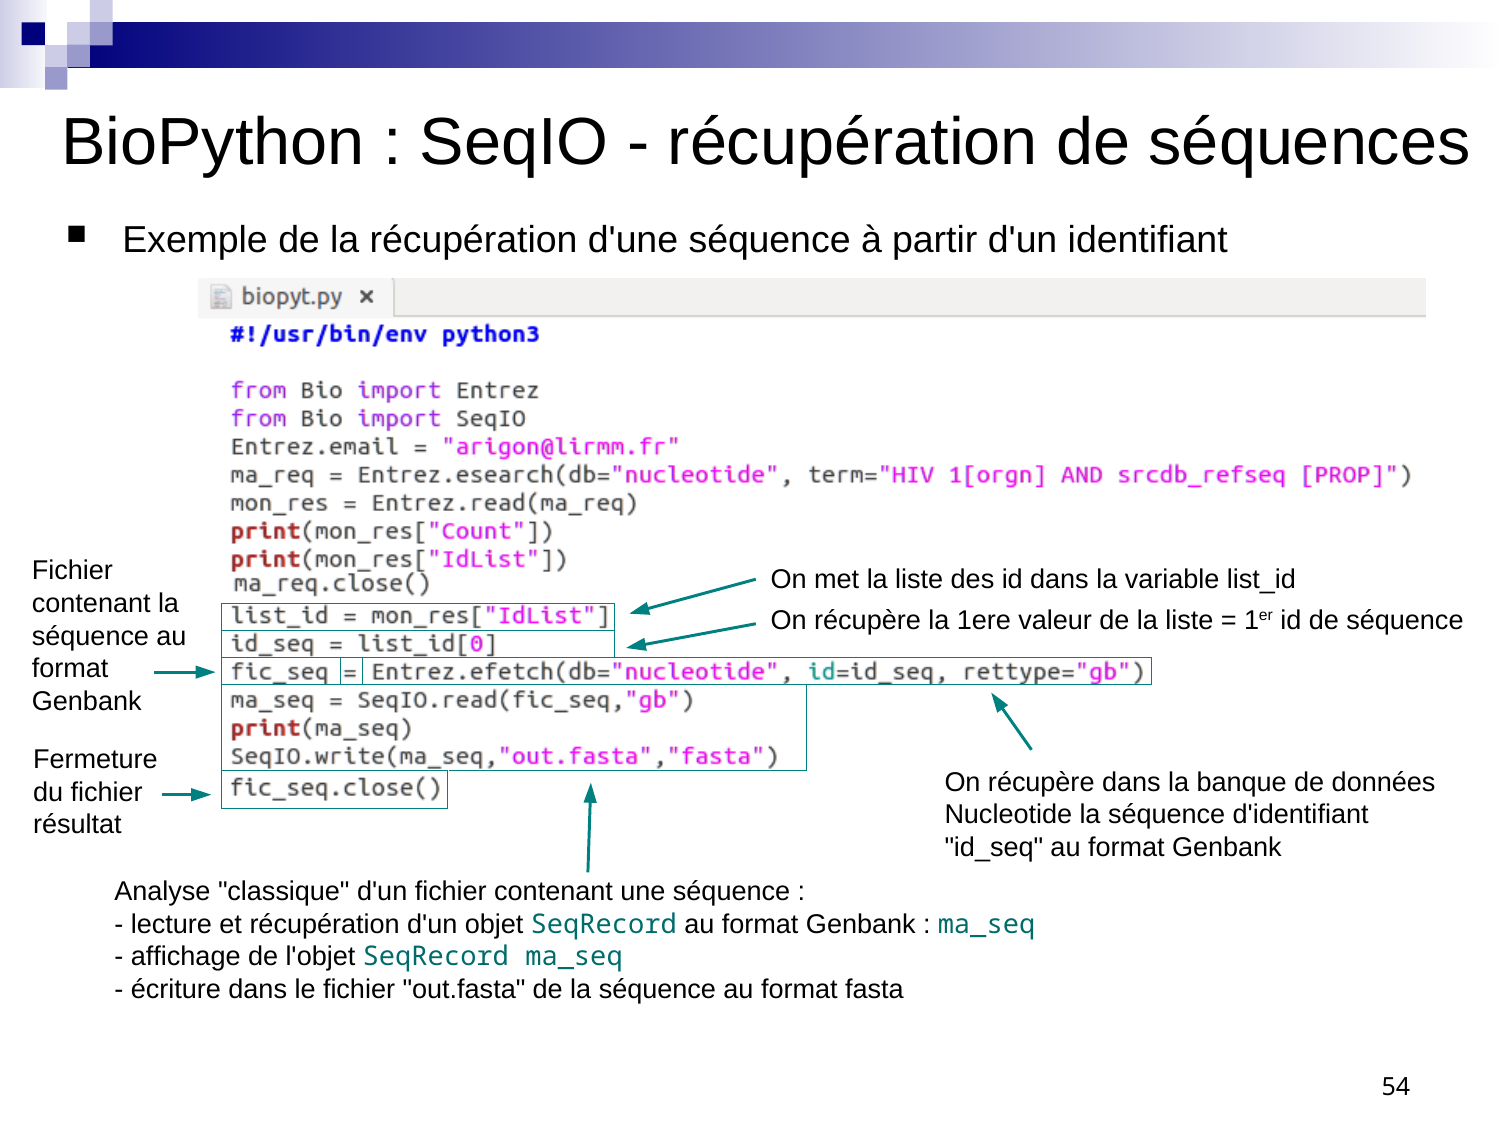

# BioPython : SeqIO - récupération de séquences
Exemple de la récupération d'une séquence à partir d'un identifiant
Fichier contenant la séquence au format Genbank
On met la liste des id dans la variable list_id
On récupère la 1ere valeur de la liste = 1er id de séquence
On récupère dans la banque de données Nucleotide la séquence d'identifiant "id_seq" au format Genbank
Analyse "classique" d'un fichier contenant une séquence :
- lecture et récupération d'un objet SeqRecord au format Genbank : ma_seq
- affichage de l'objet SeqRecord ma_seq
- écriture dans le fichier "out.fasta" de la séquence au format fasta
Fermeture du fichier résultat
54